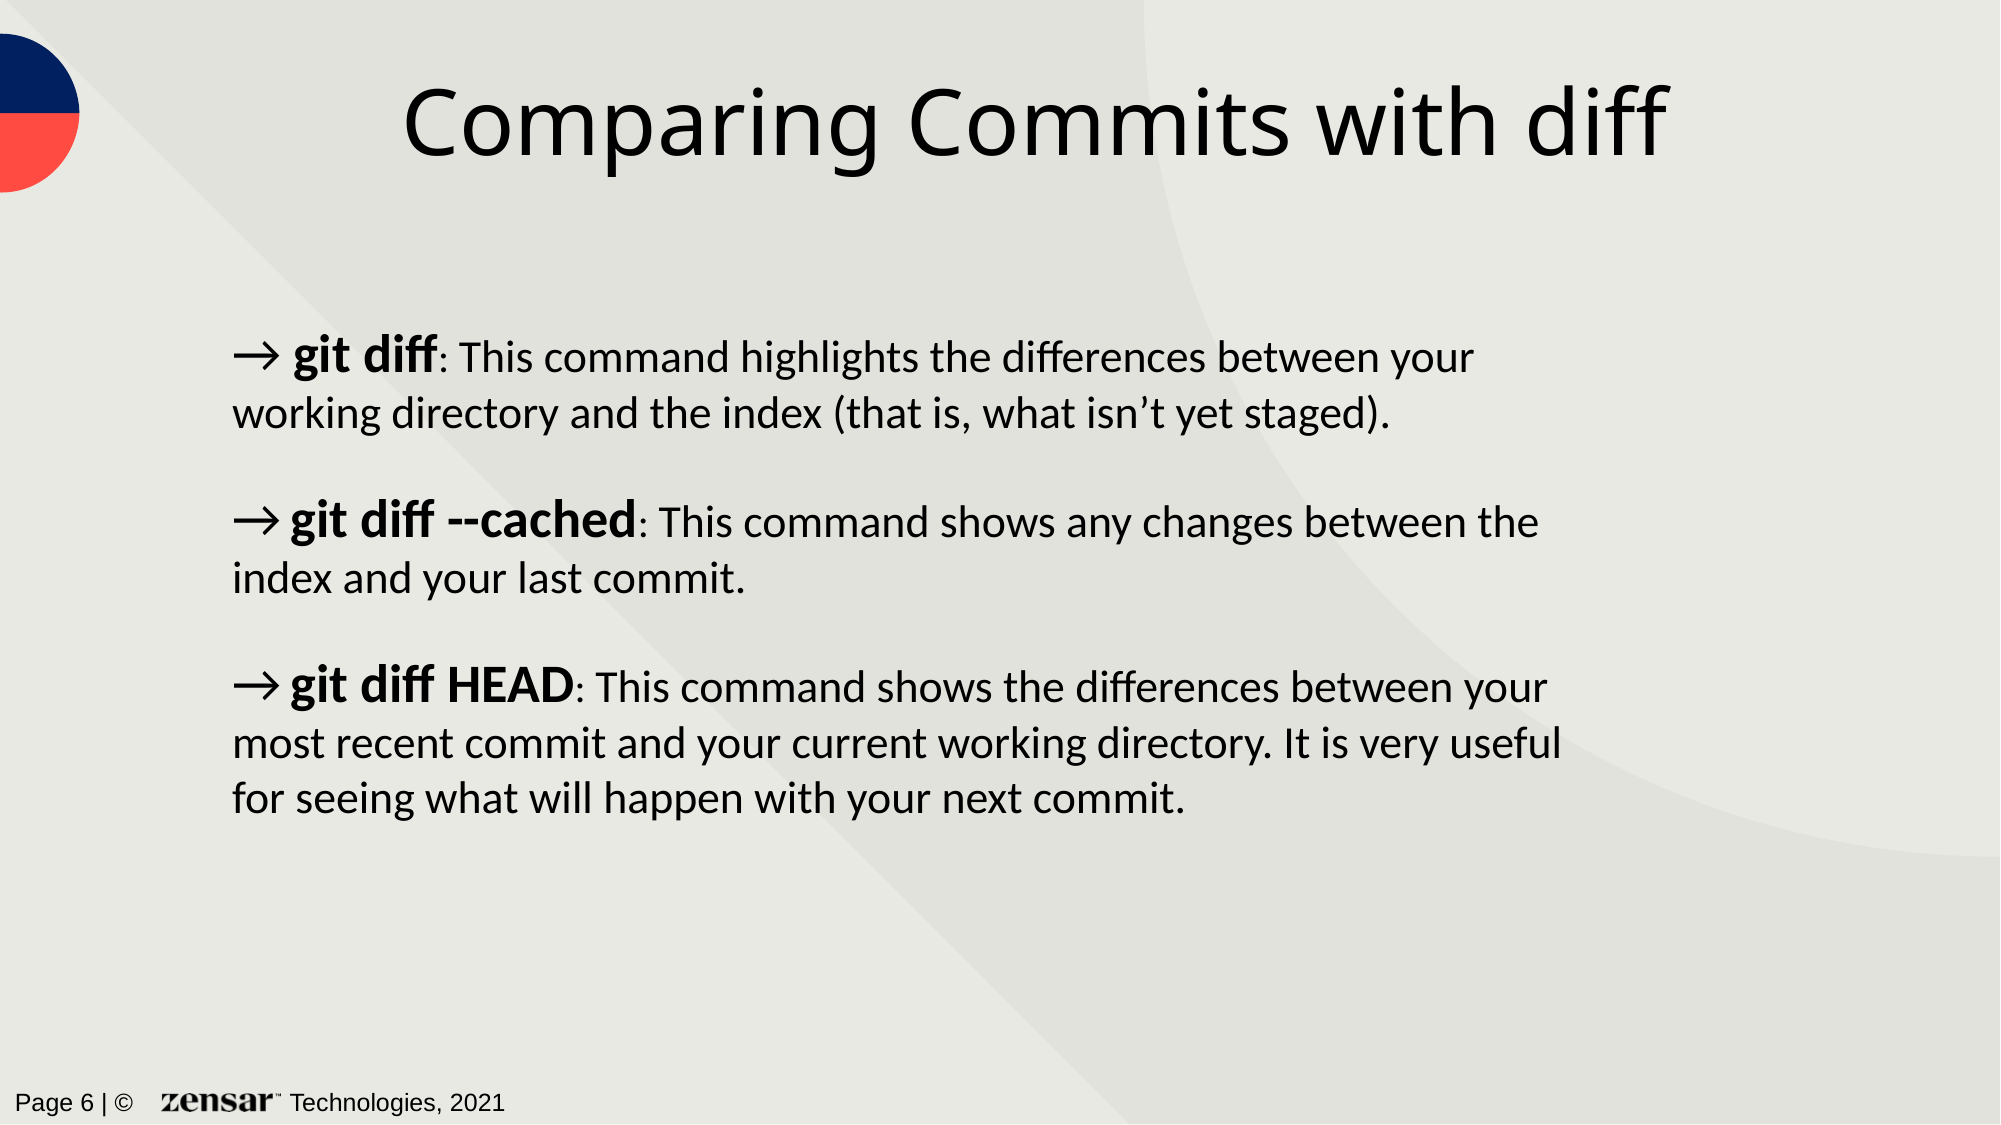

# Comparing Commits with diff
→ git diff: This command highlights the differences between your working directory and the index (that is, what isn’t yet staged).
→ git diff --cached: This command shows any changes between the index and your last commit.
→ git diff HEAD: This command shows the differences between your most recent commit and your current working directory. It is very useful for seeing what will happen with your next commit.